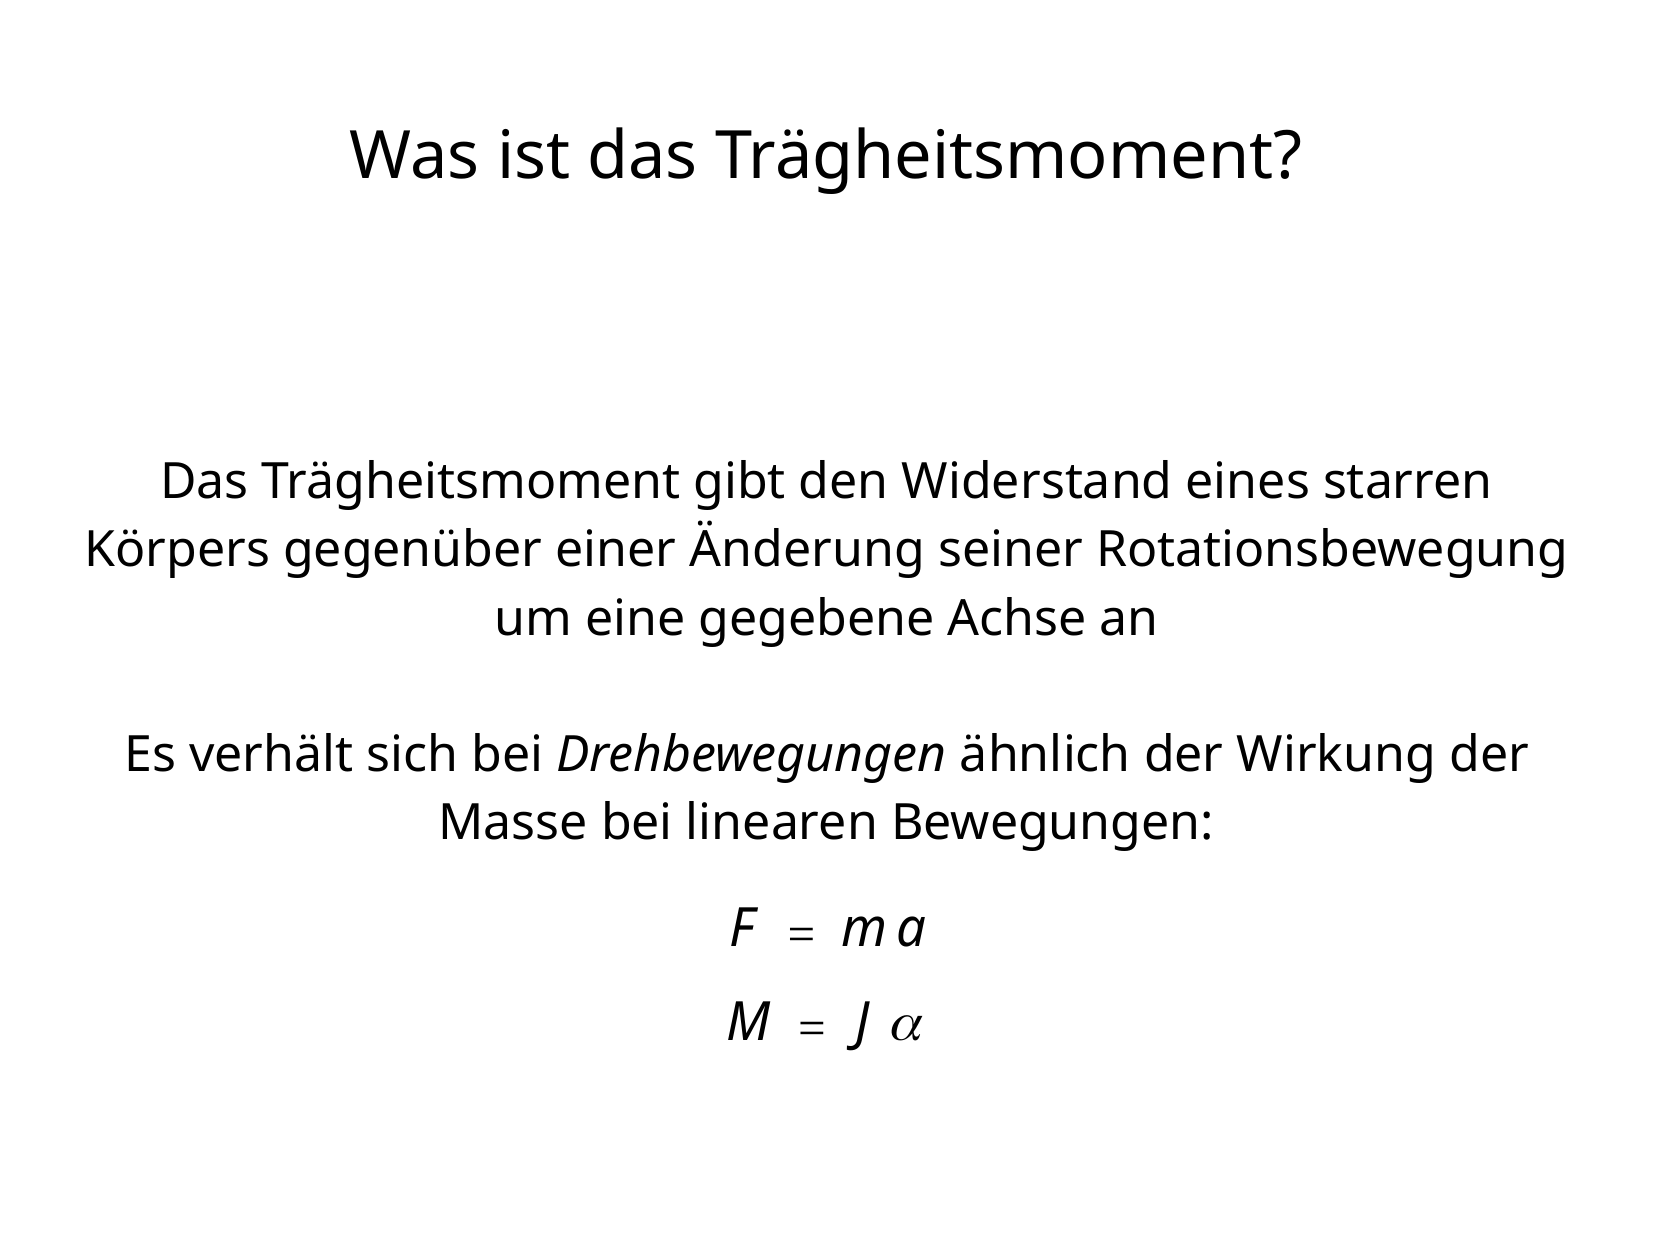

# Was ist das Trägheitsmoment?
Das Trägheitsmoment gibt den Widerstand eines starren Körpers gegenüber einer Änderung seiner Rotationsbewegung um eine gegebene Achse an
Es verhält sich bei Drehbewegungen ähnlich der Wirkung der Masse bei linearen Bewegungen: